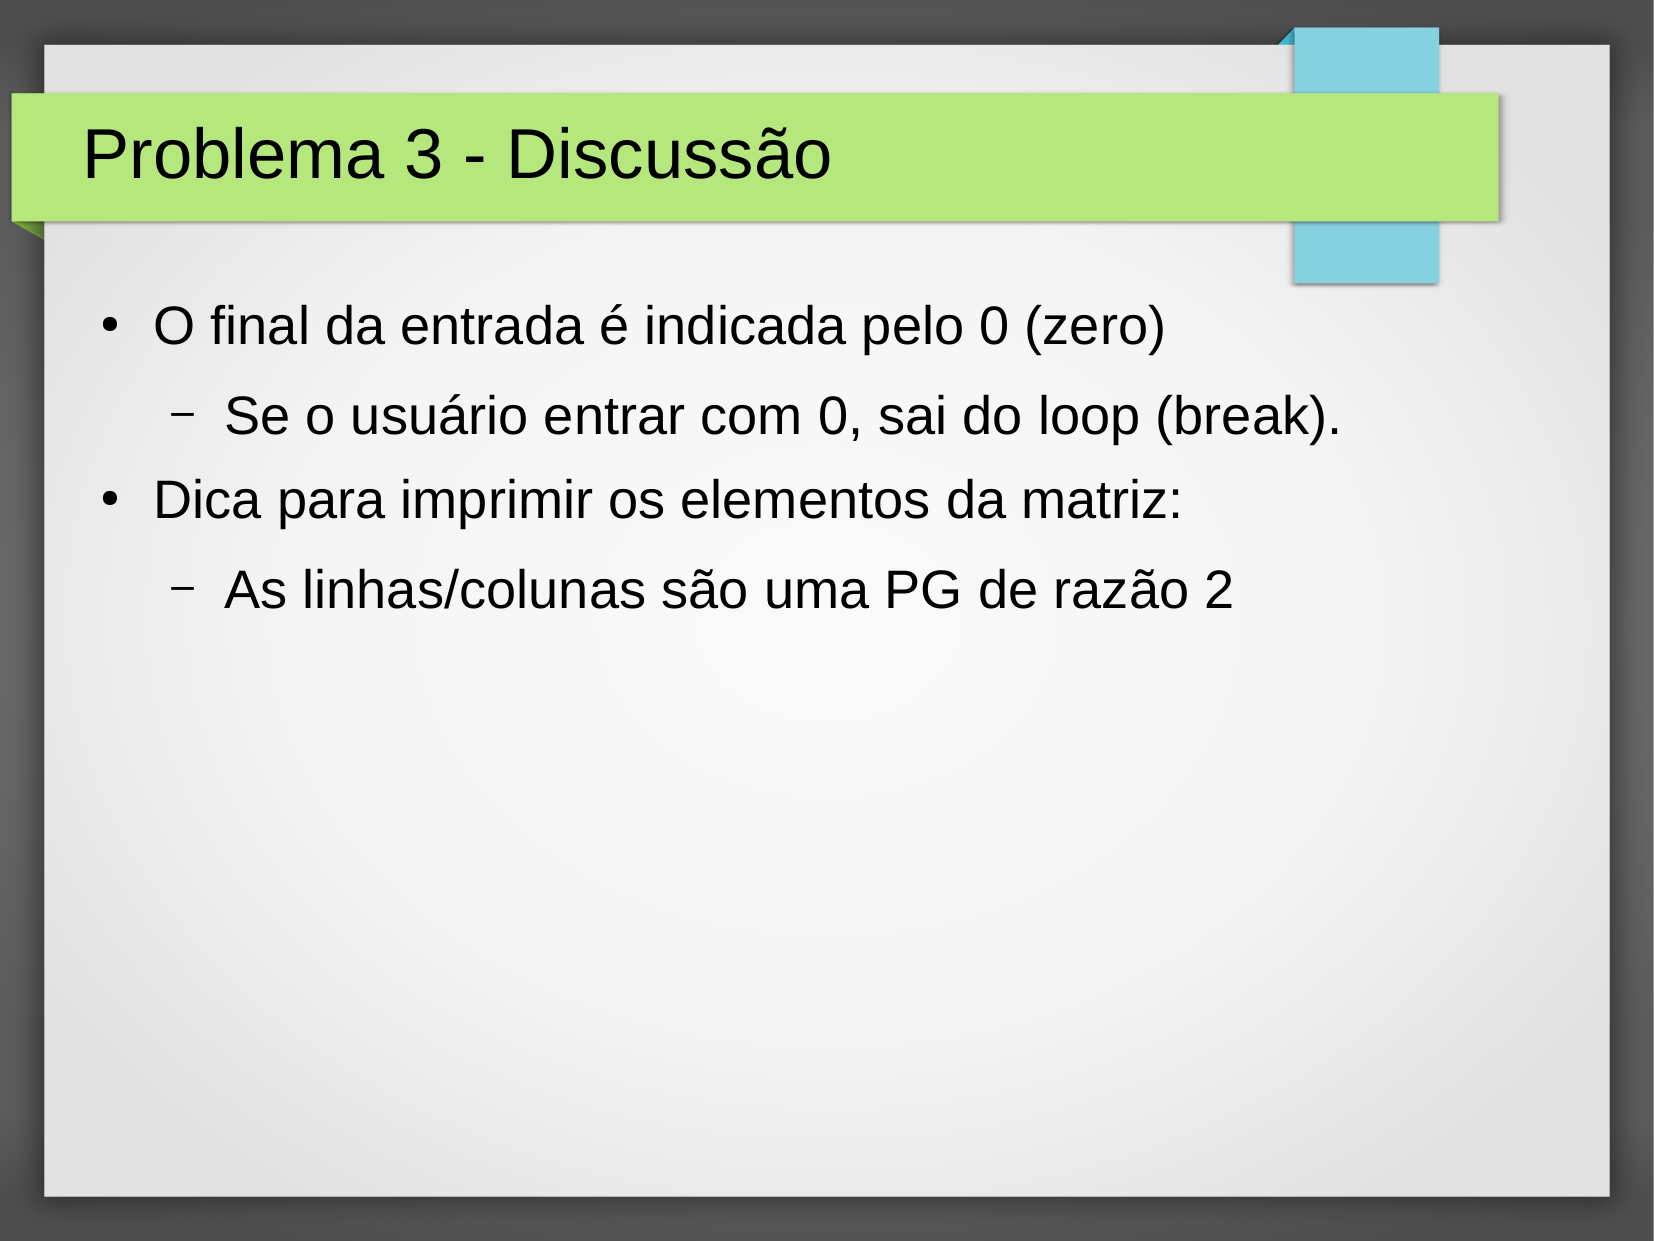

# Problema 3 - Discussão
O final da entrada é indicada pelo 0 (zero)
Se o usuário entrar com 0, sai do loop (break).
Dica para imprimir os elementos da matriz:
As linhas/colunas são uma PG de razão 2